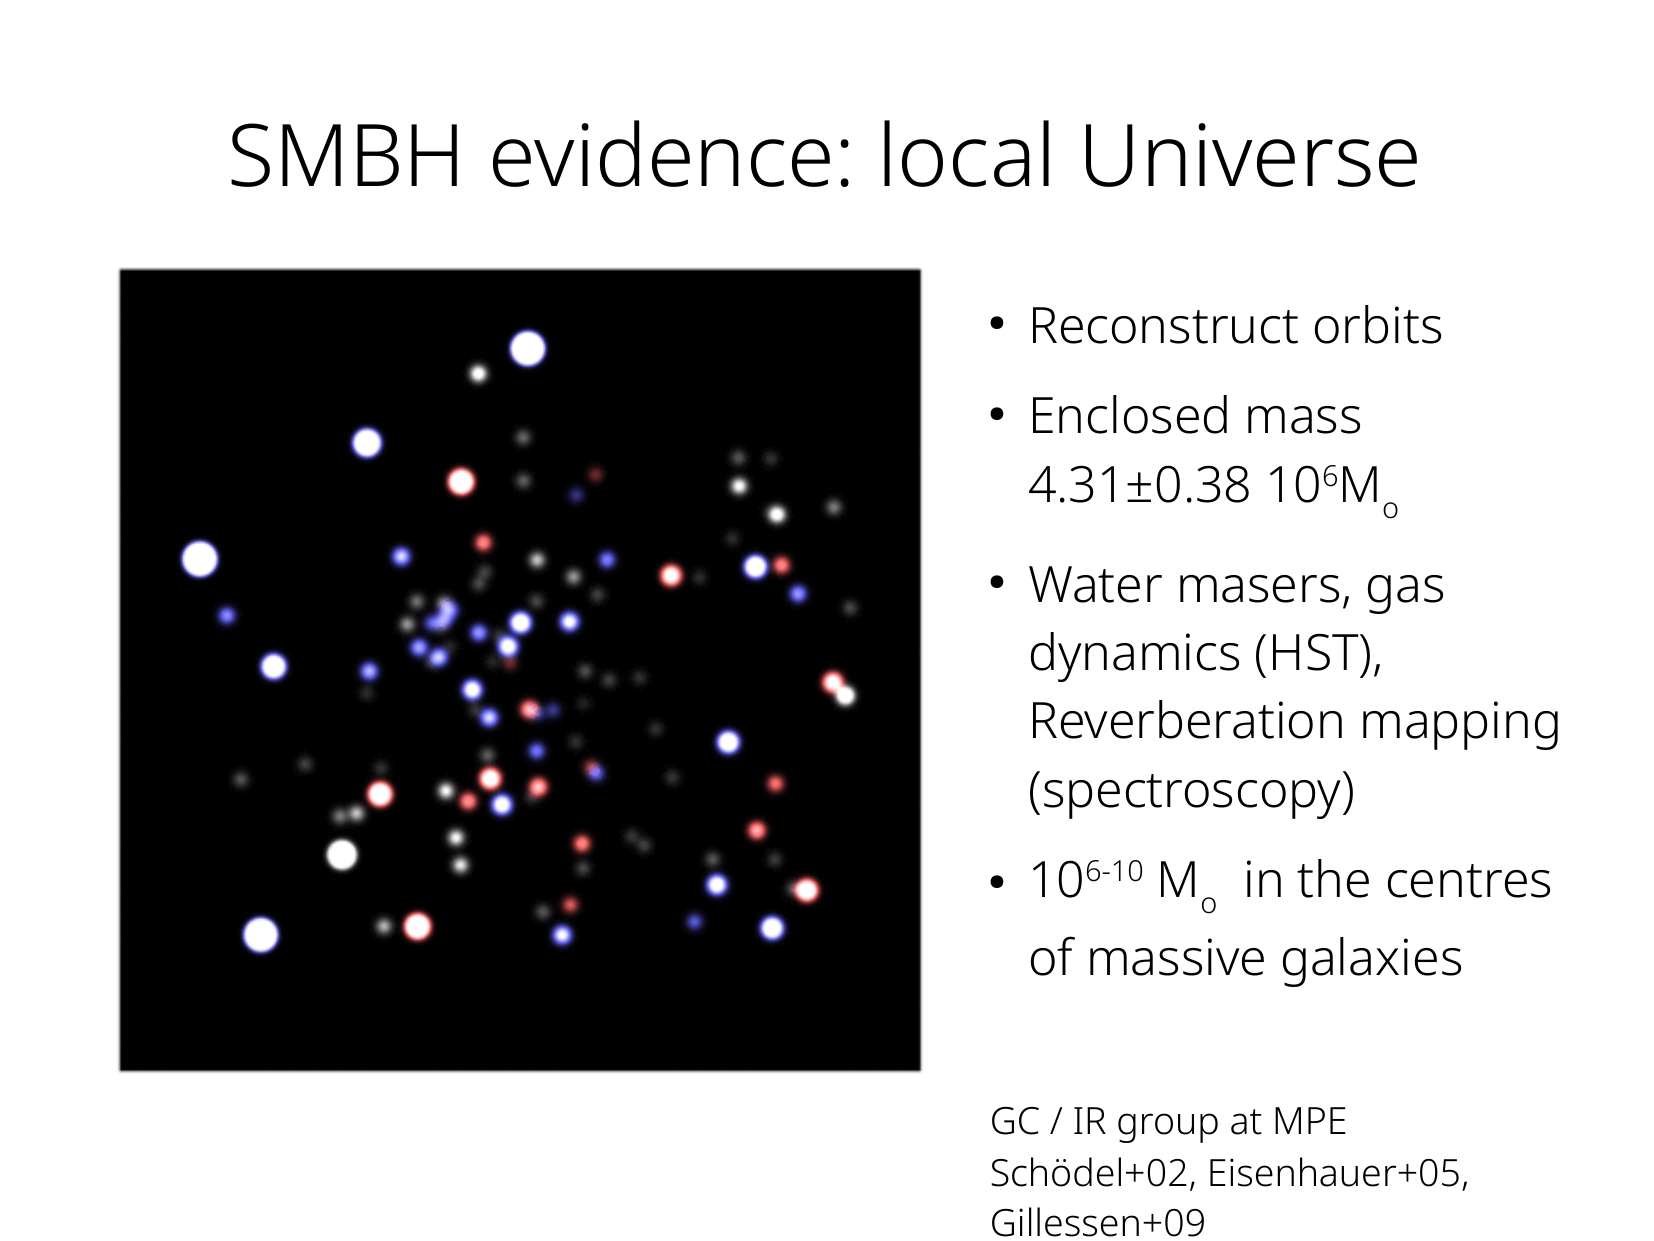

# SMBH evidence: local Universe
Reconstruct orbits
Enclosed mass
4.31±0.38 106Mo
Water masers, gas dynamics (HST), Reverberation mapping (spectroscopy)
106-10 Mo in the centres of massive galaxies
GC / IR group at MPE
Schödel+02, Eisenhauer+05, Gillessen+09